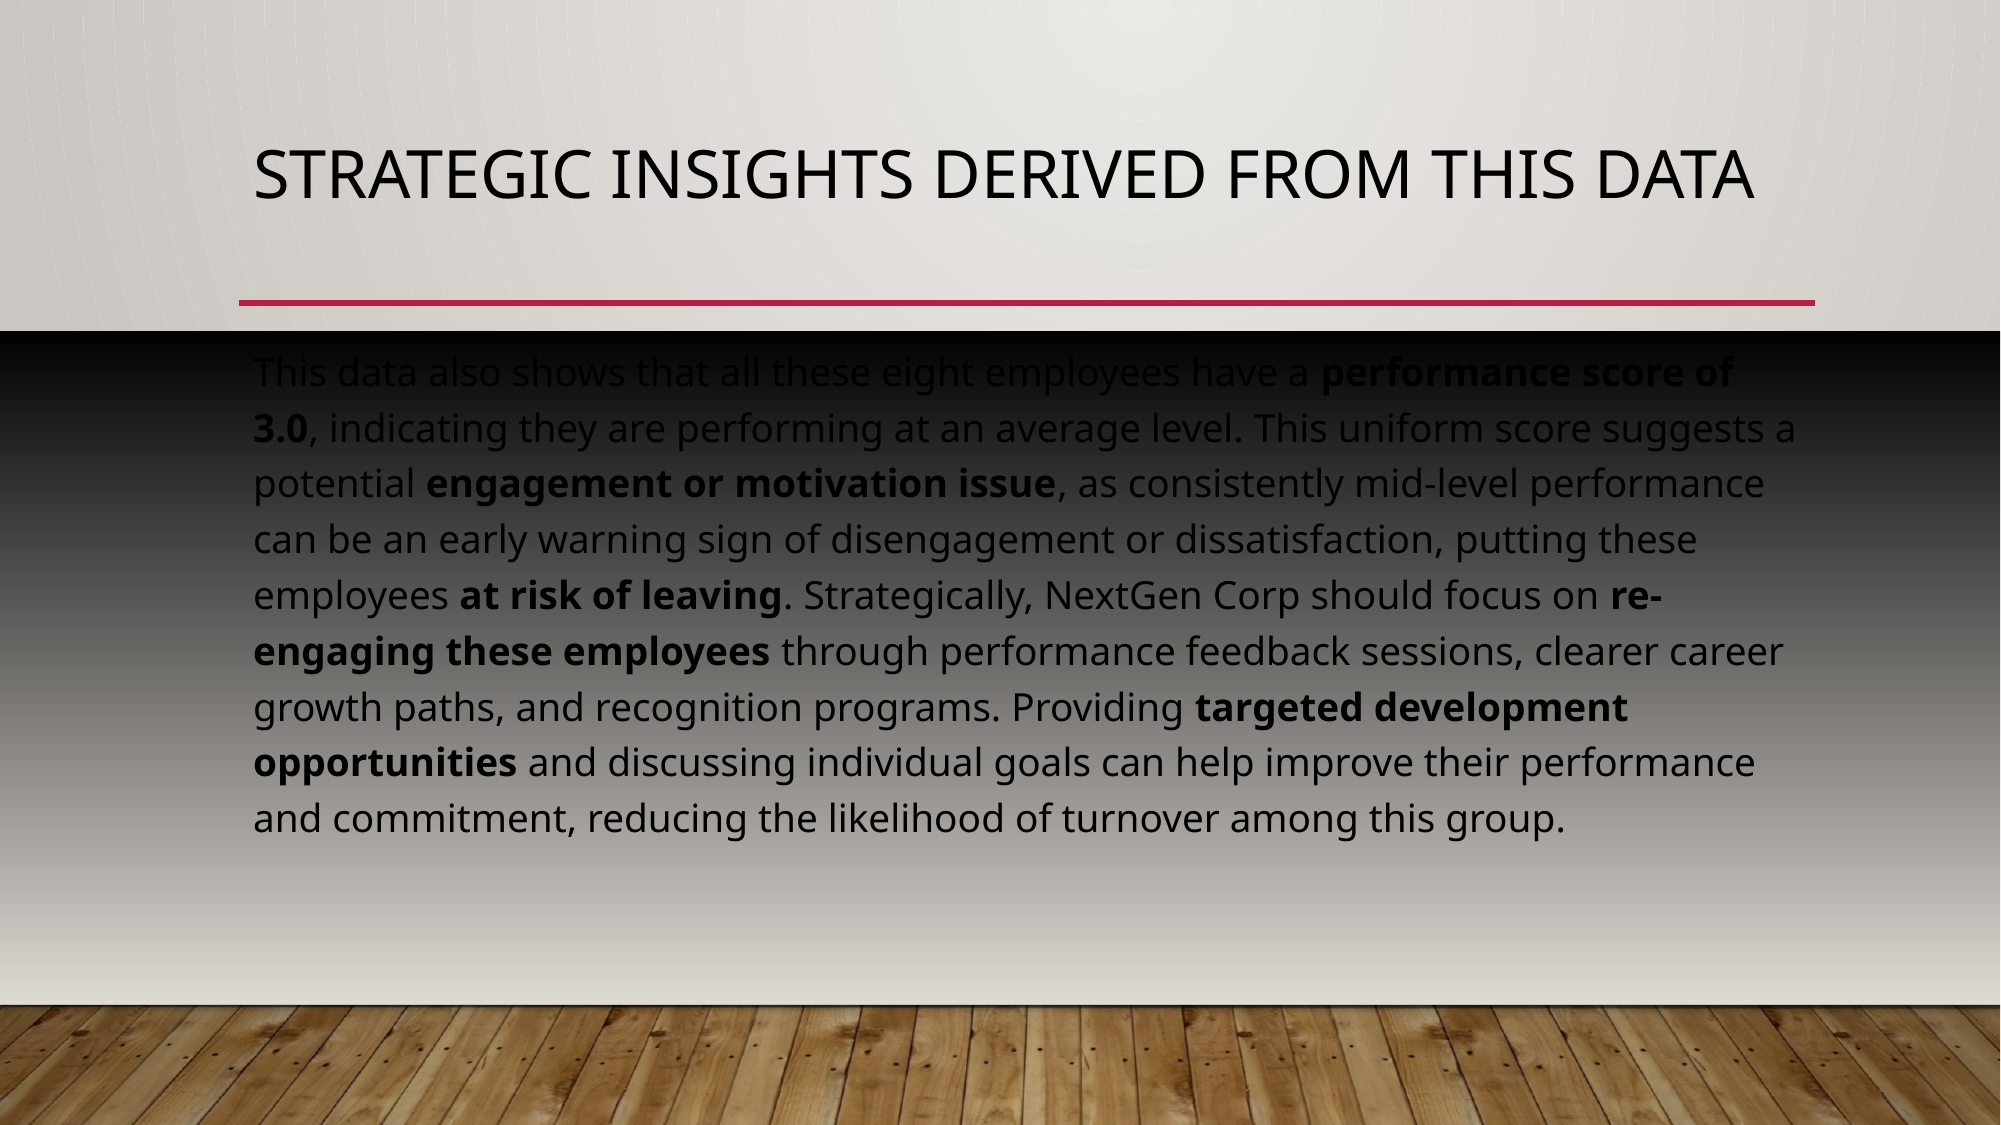

# Strategic insights derived from tHIS data
This data also shows that all these eight employees have a performance score of 3.0, indicating they are performing at an average level. This uniform score suggests a potential engagement or motivation issue, as consistently mid-level performance can be an early warning sign of disengagement or dissatisfaction, putting these employees at risk of leaving. Strategically, NextGen Corp should focus on re-engaging these employees through performance feedback sessions, clearer career growth paths, and recognition programs. Providing targeted development opportunities and discussing individual goals can help improve their performance and commitment, reducing the likelihood of turnover among this group.